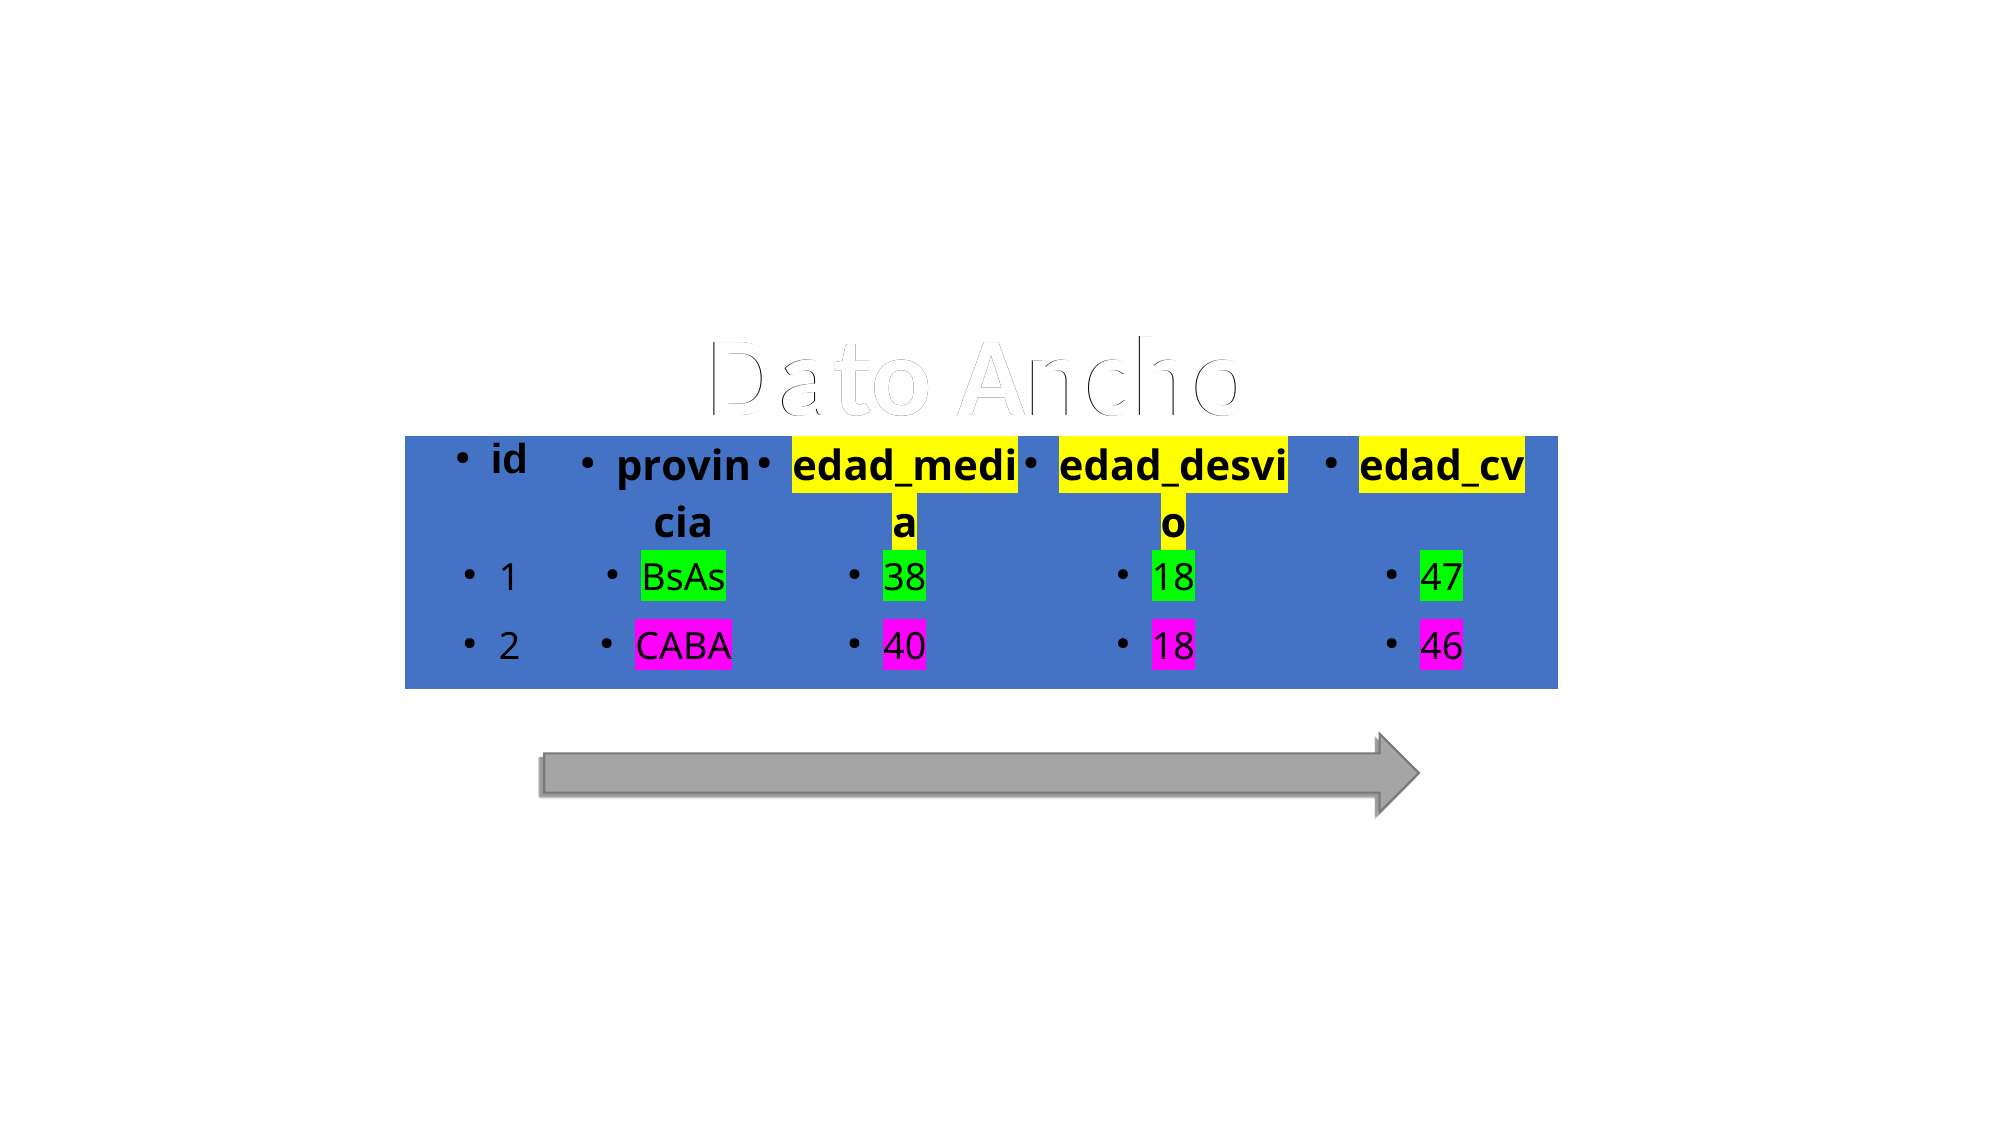

Dato Ancho
| id | provincia | edad\_media | edad\_desvio | edad\_cv |
| --- | --- | --- | --- | --- |
| 1 | BsAs | 38 | 18 | 47 |
| 2 | CABA | 40 | 18 | 46 |